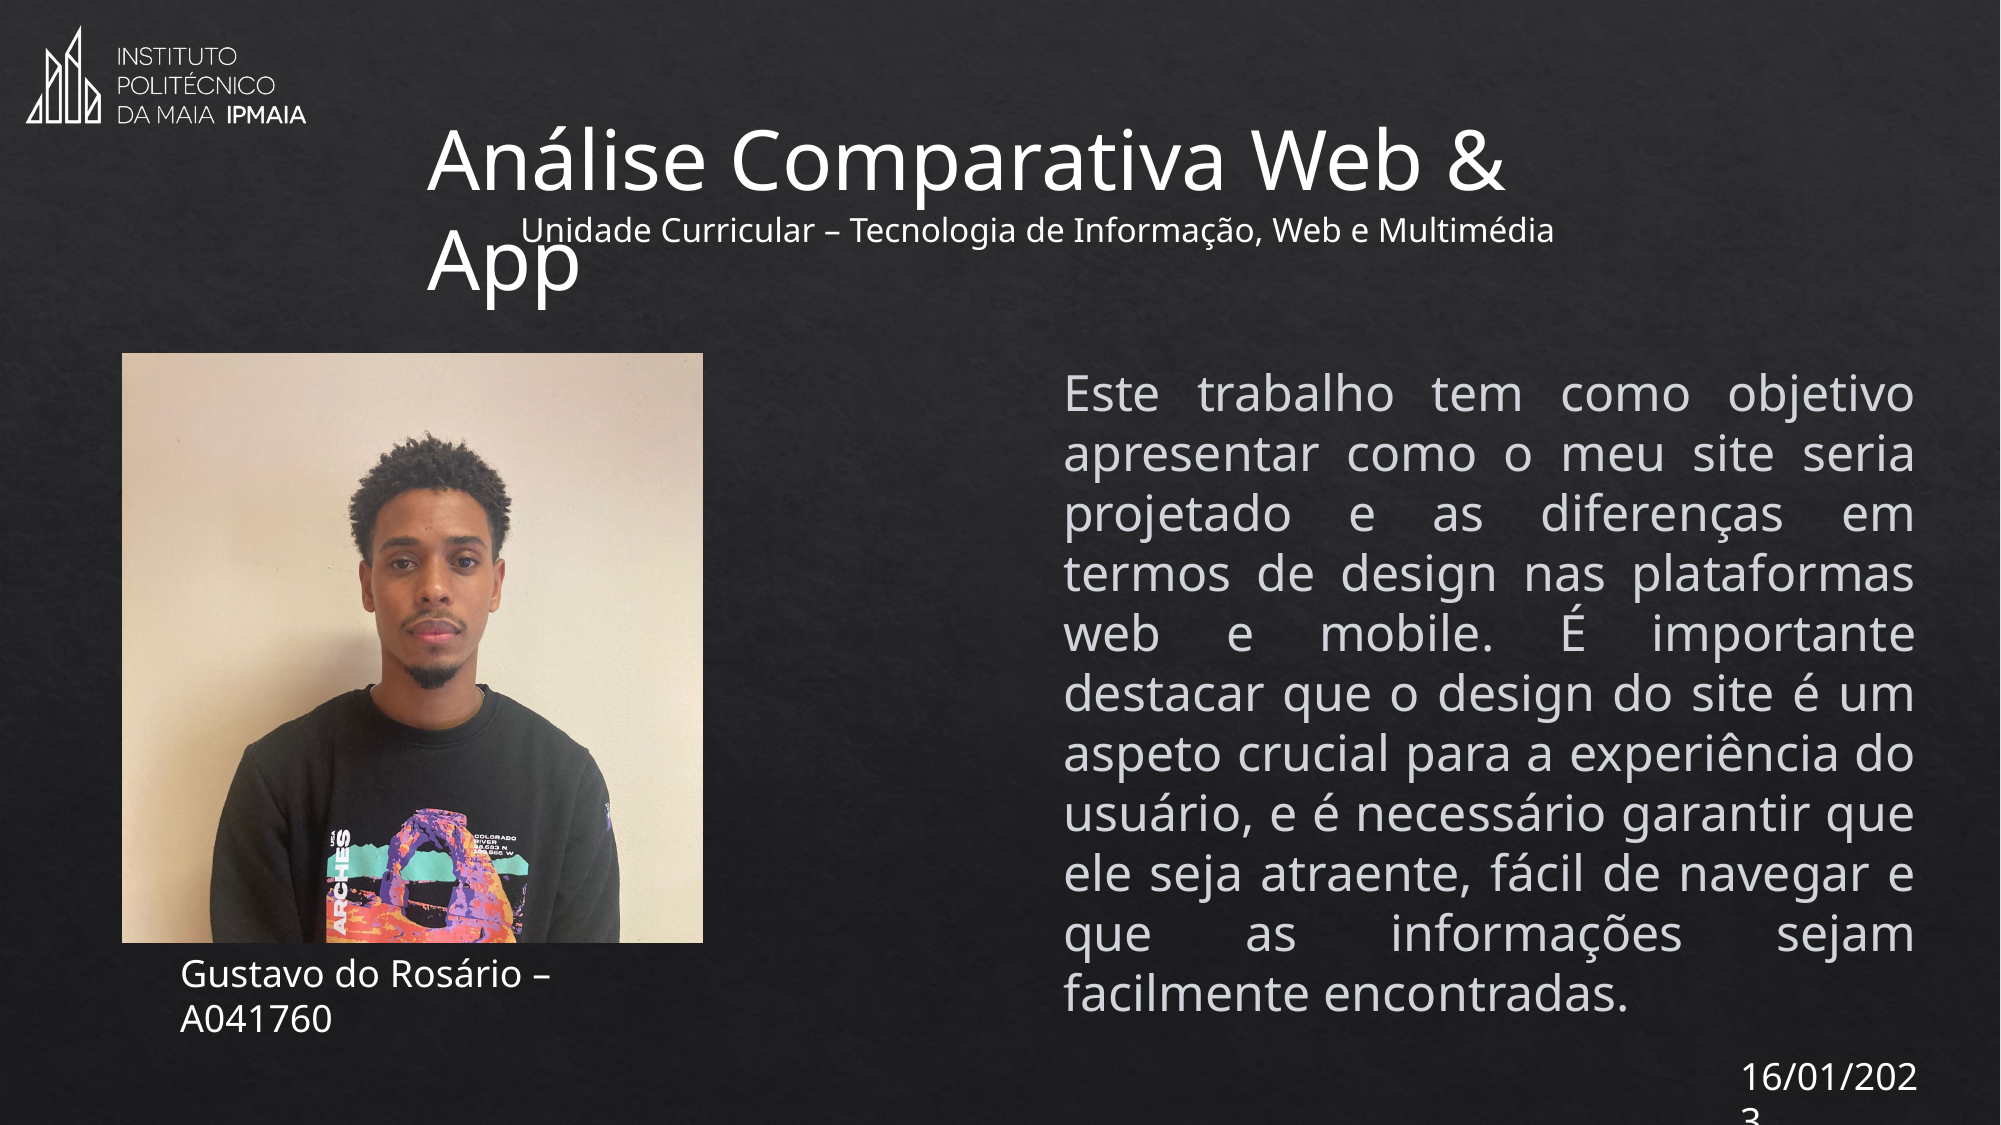

Análise Comparativa Web & App
Unidade Curricular – Tecnologia de Informação, Web e Multimédia
Este trabalho tem como objetivo apresentar como o meu site seria projetado e as diferenças em termos de design nas plataformas web e mobile. É importante destacar que o design do site é um aspeto crucial para a experiência do usuário, e é necessário garantir que ele seja atraente, fácil de navegar e que as informações sejam facilmente encontradas.
Gustavo do Rosário – A041760
16/01/2023